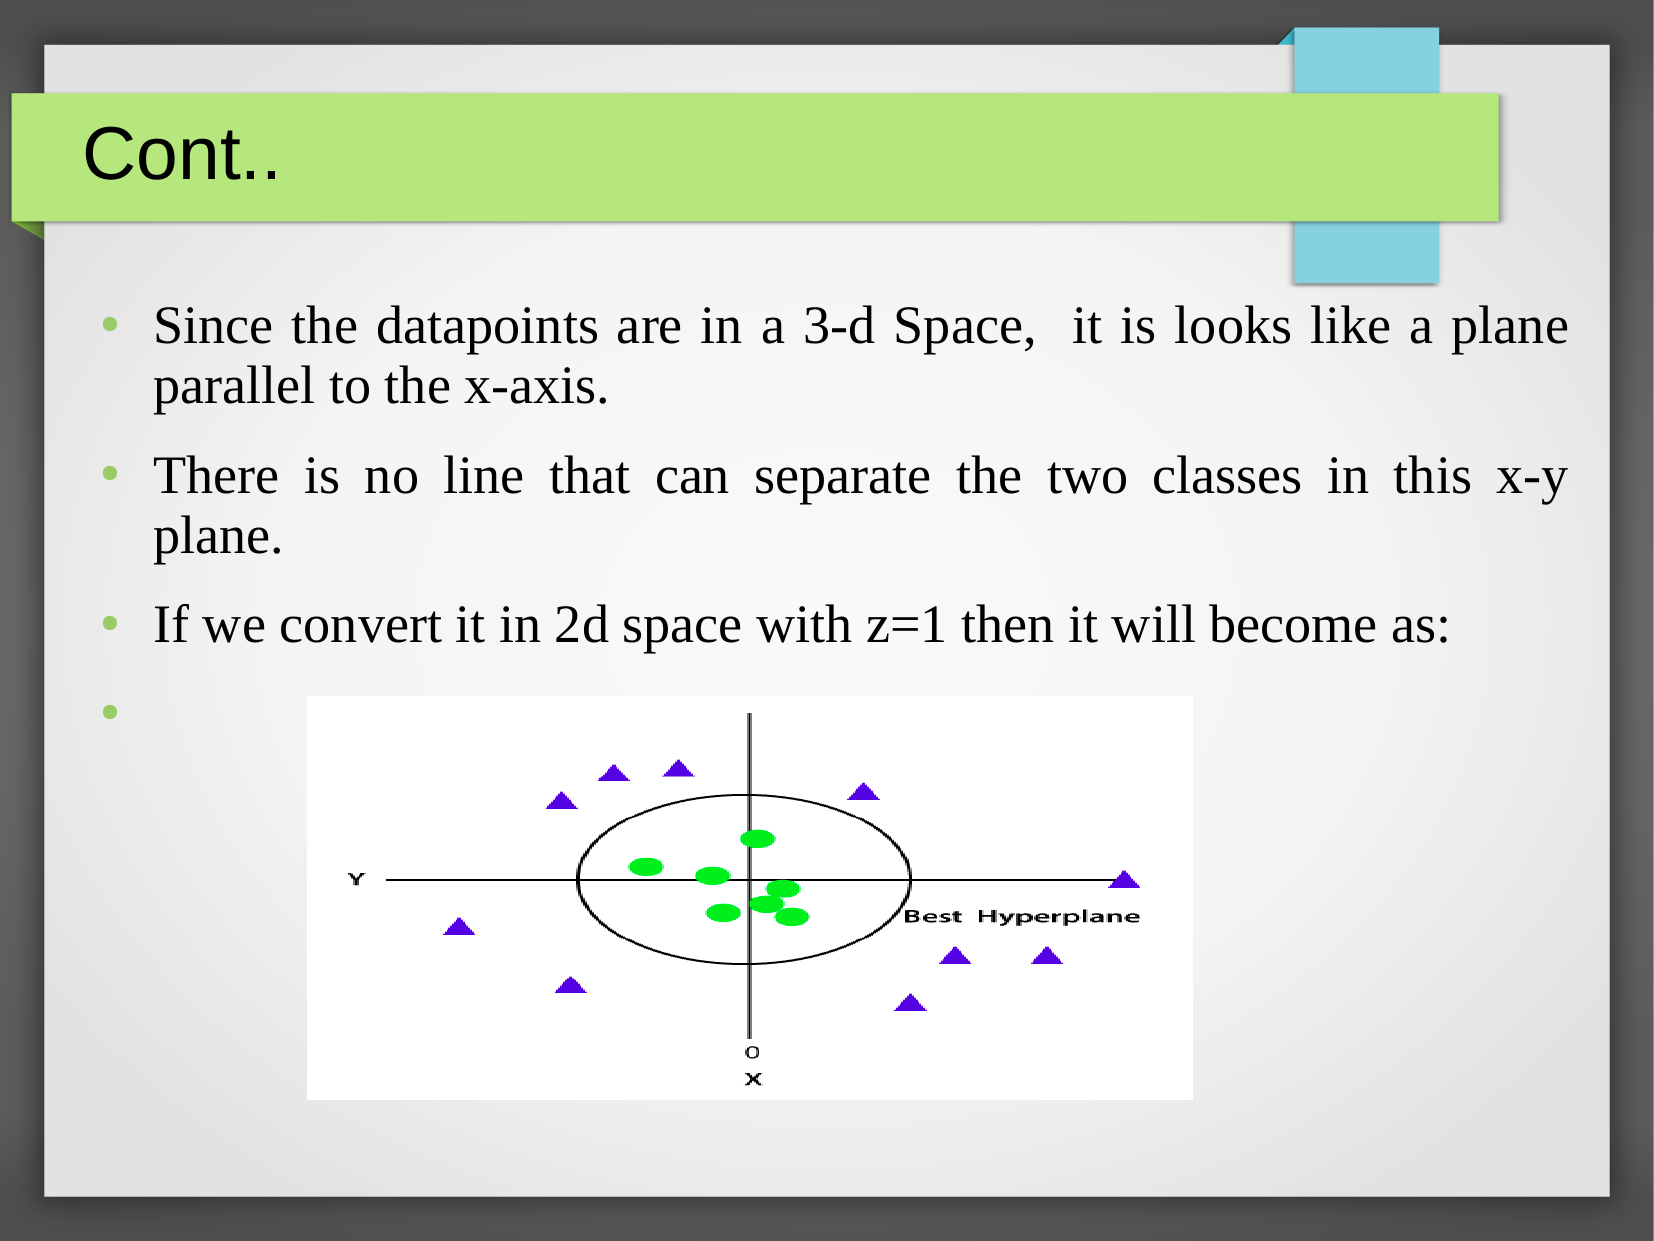

# Cont..
Since the datapoints are in a 3-d Space, it is looks like a plane parallel to the x-axis.
There is no line that can separate the two classes in this x-y plane.
If we convert it in 2d space with z=1 then it will become as: